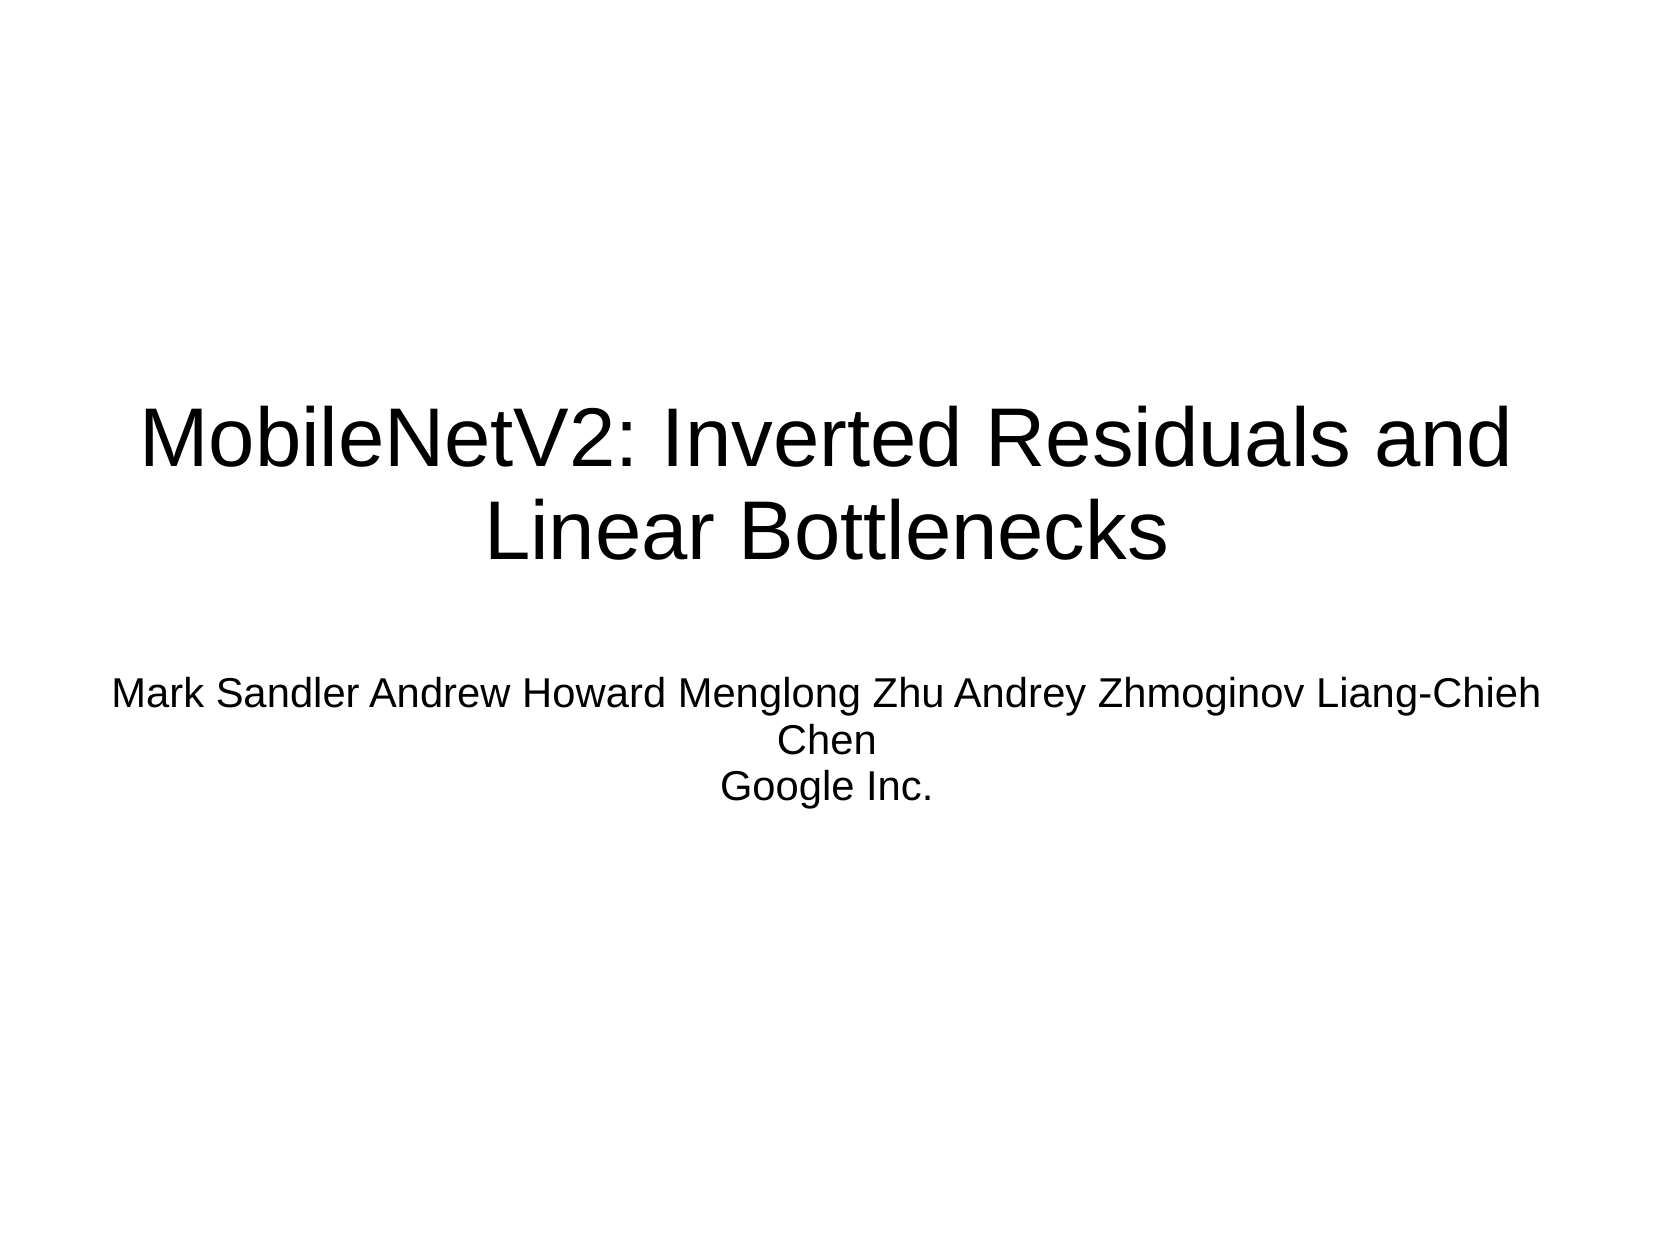

MobileNetV2: Inverted Residuals and Linear Bottlenecks
Mark Sandler Andrew Howard Menglong Zhu Andrey Zhmoginov Liang-Chieh Chen
Google Inc.